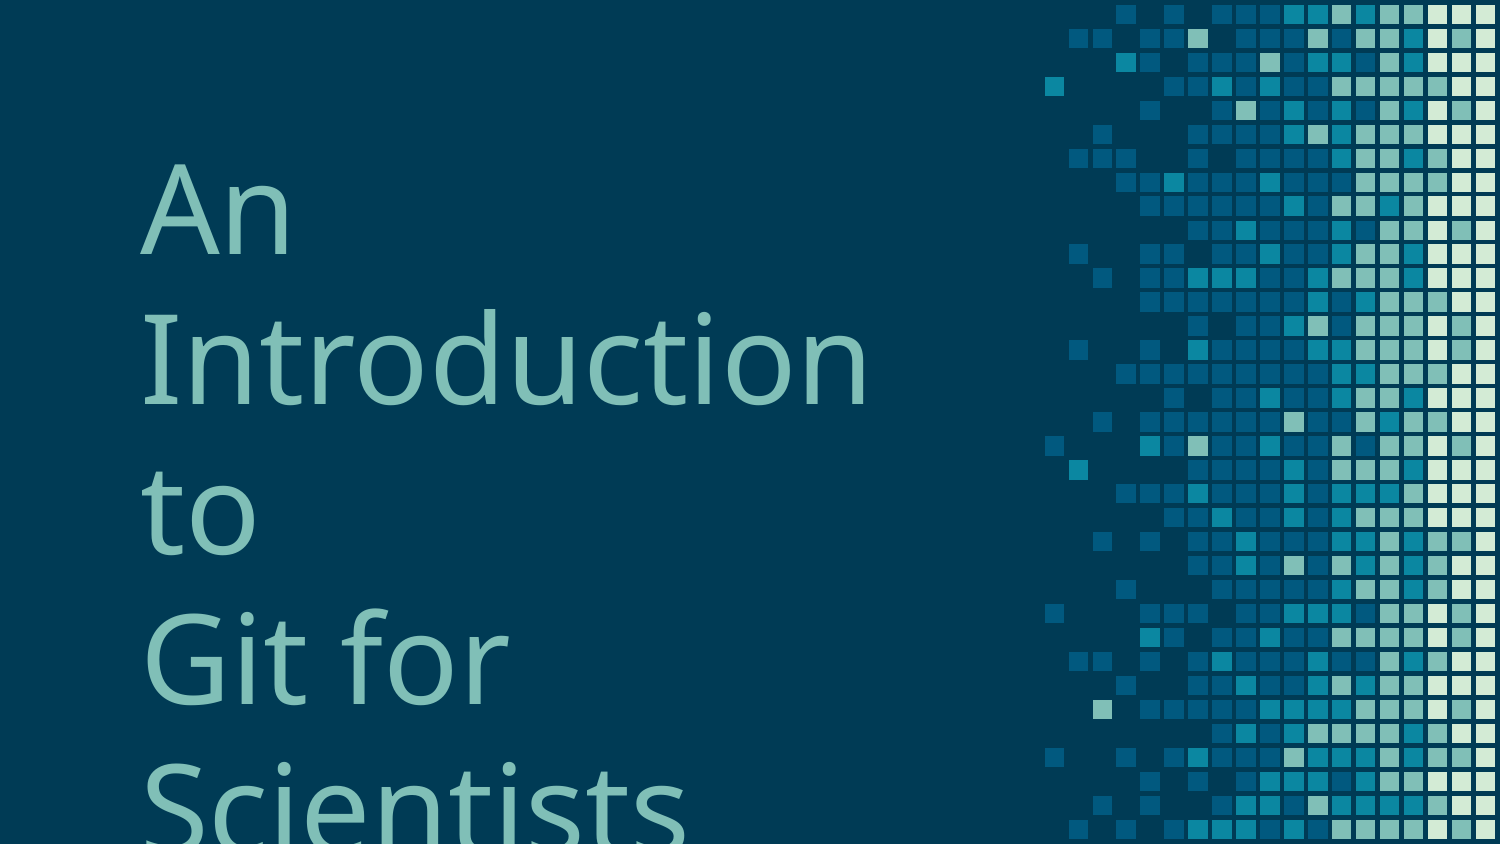

# An Introduction to Git for Scientists Dr. Tim Schäfer ESI for Neuroscience Fries Lab Academy March 06, 2023